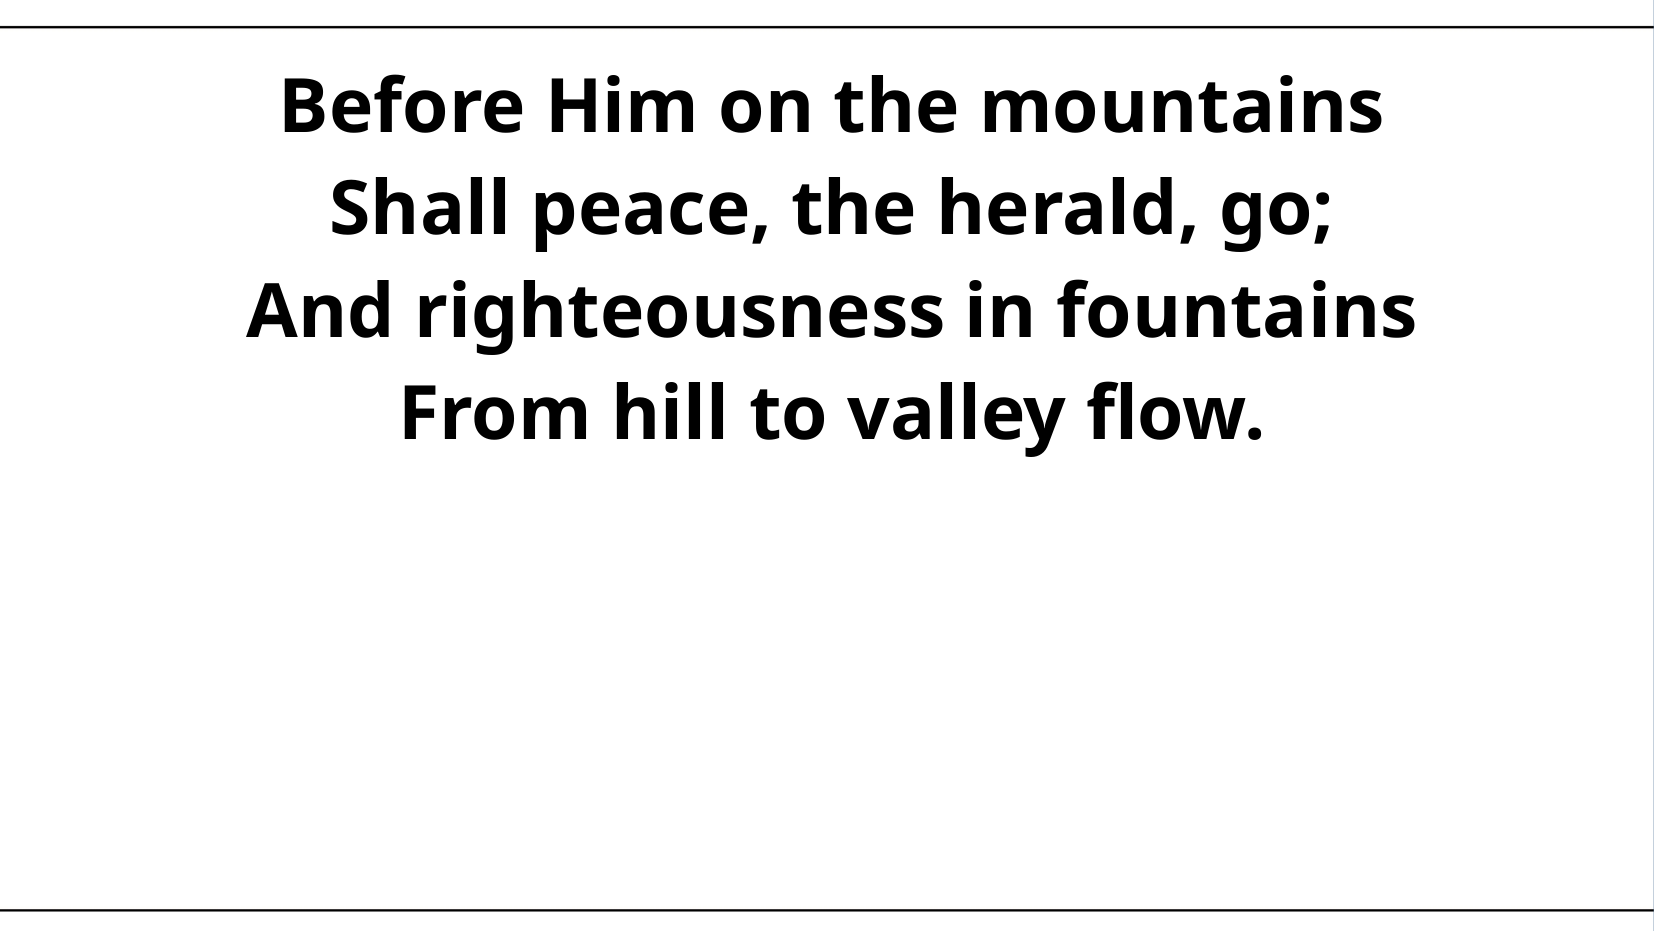

Before Him on the mountains
Shall peace, the herald, go;
And righteousness in fountains
From hill to valley flow.